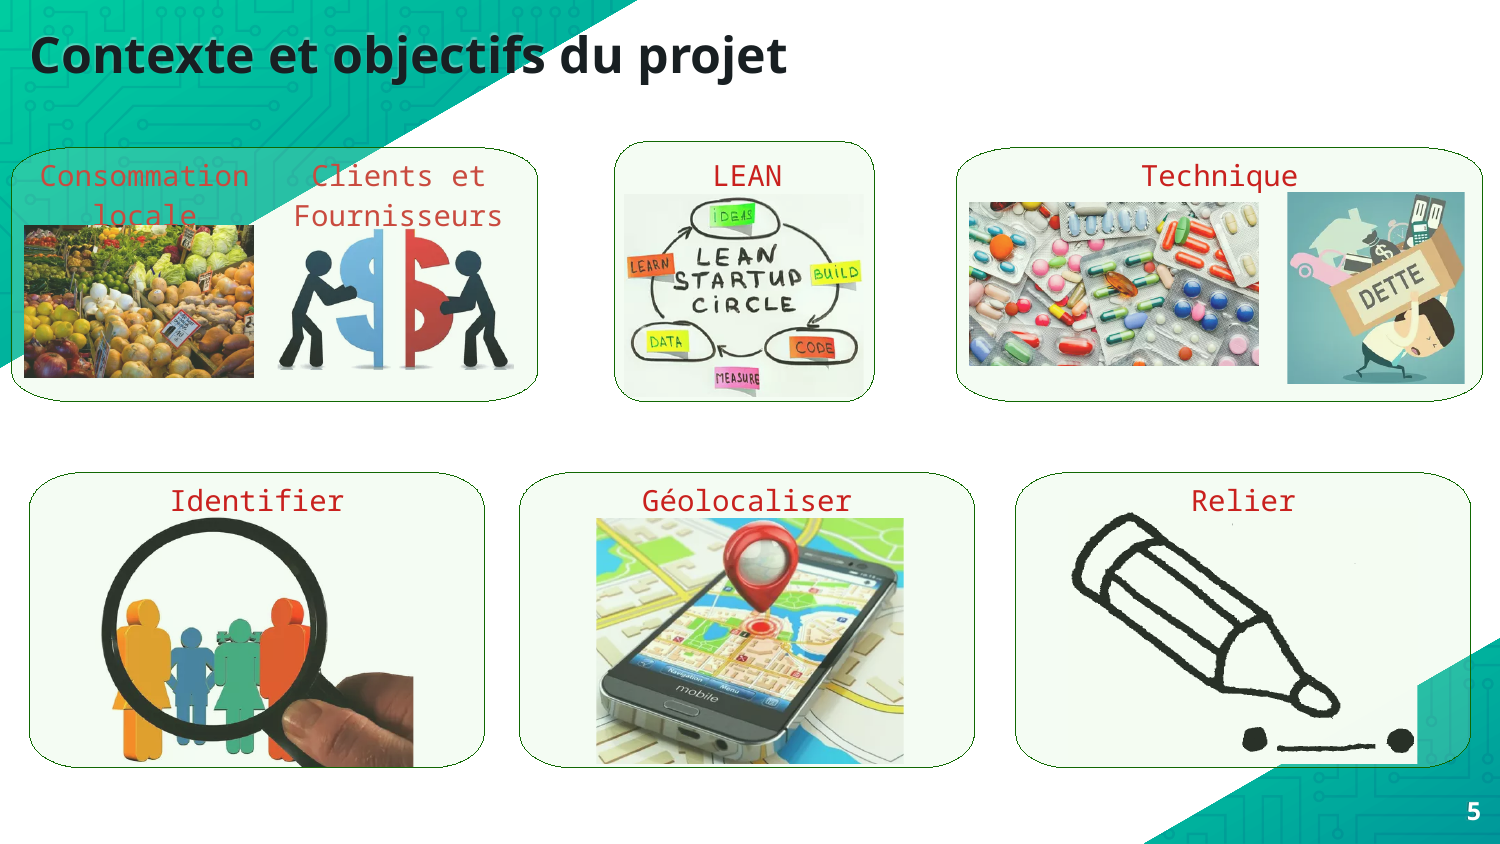

# Contexte et objectifs du projet
LEAN
Consommation locale
Clients et Fournisseurs
Technique
Identifier
Géolocaliser
Relier